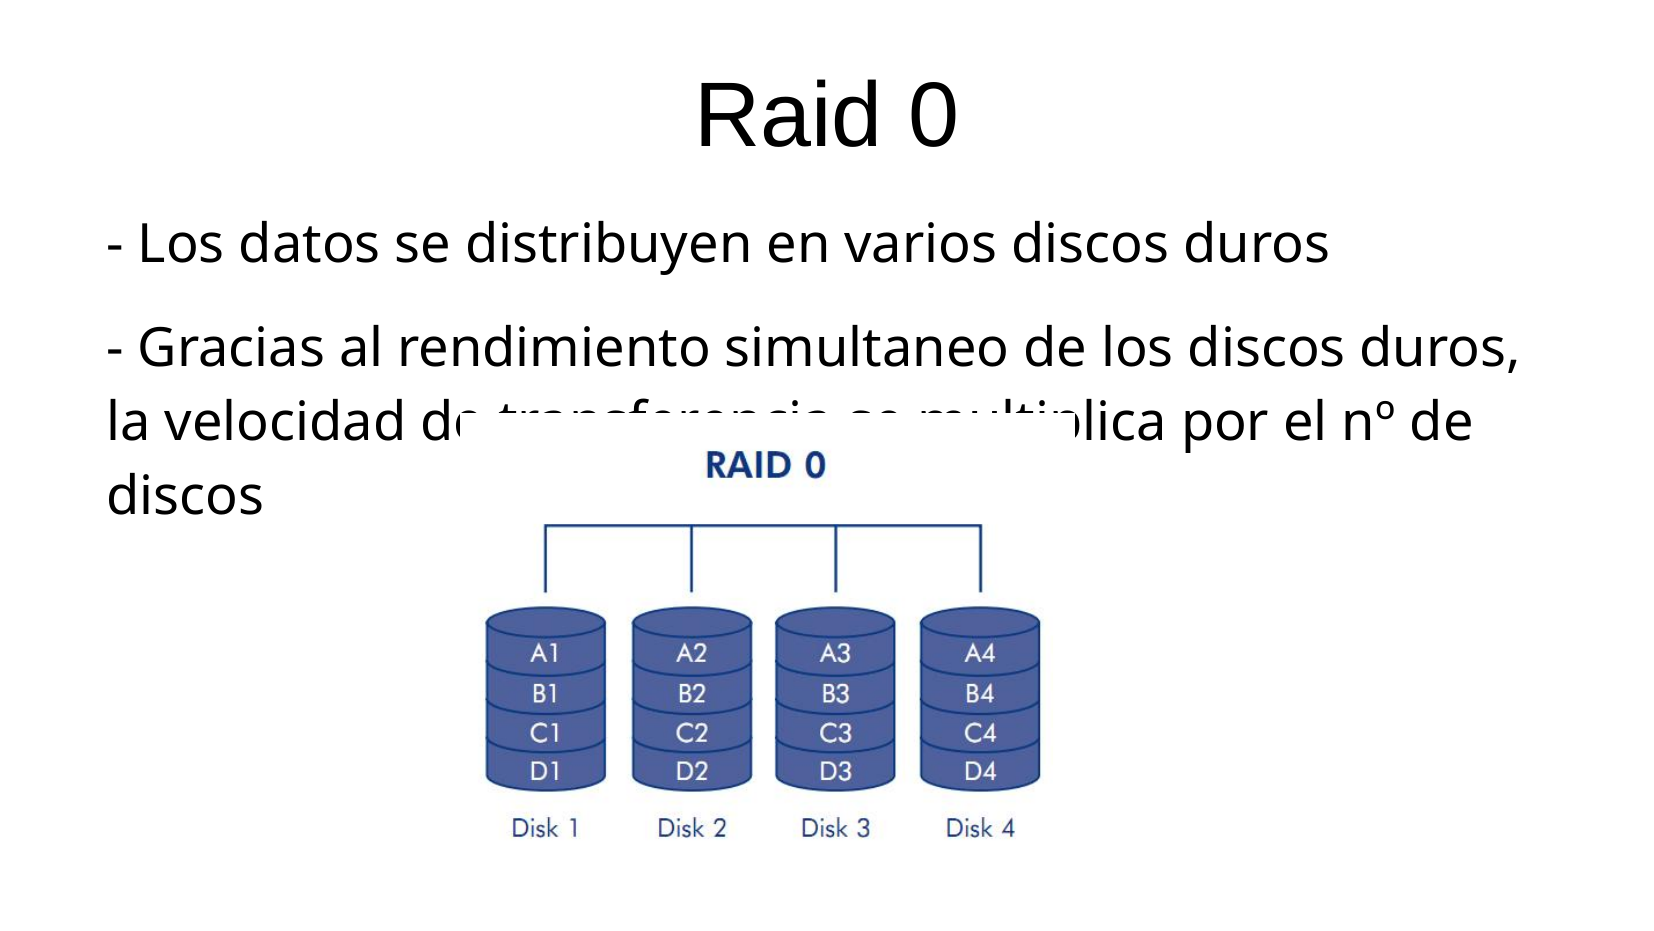

# Raid 0
- Los datos se distribuyen en varios discos duros
- Gracias al rendimiento simultaneo de los discos duros, la velocidad de transferencia se multiplica por el nº de discos